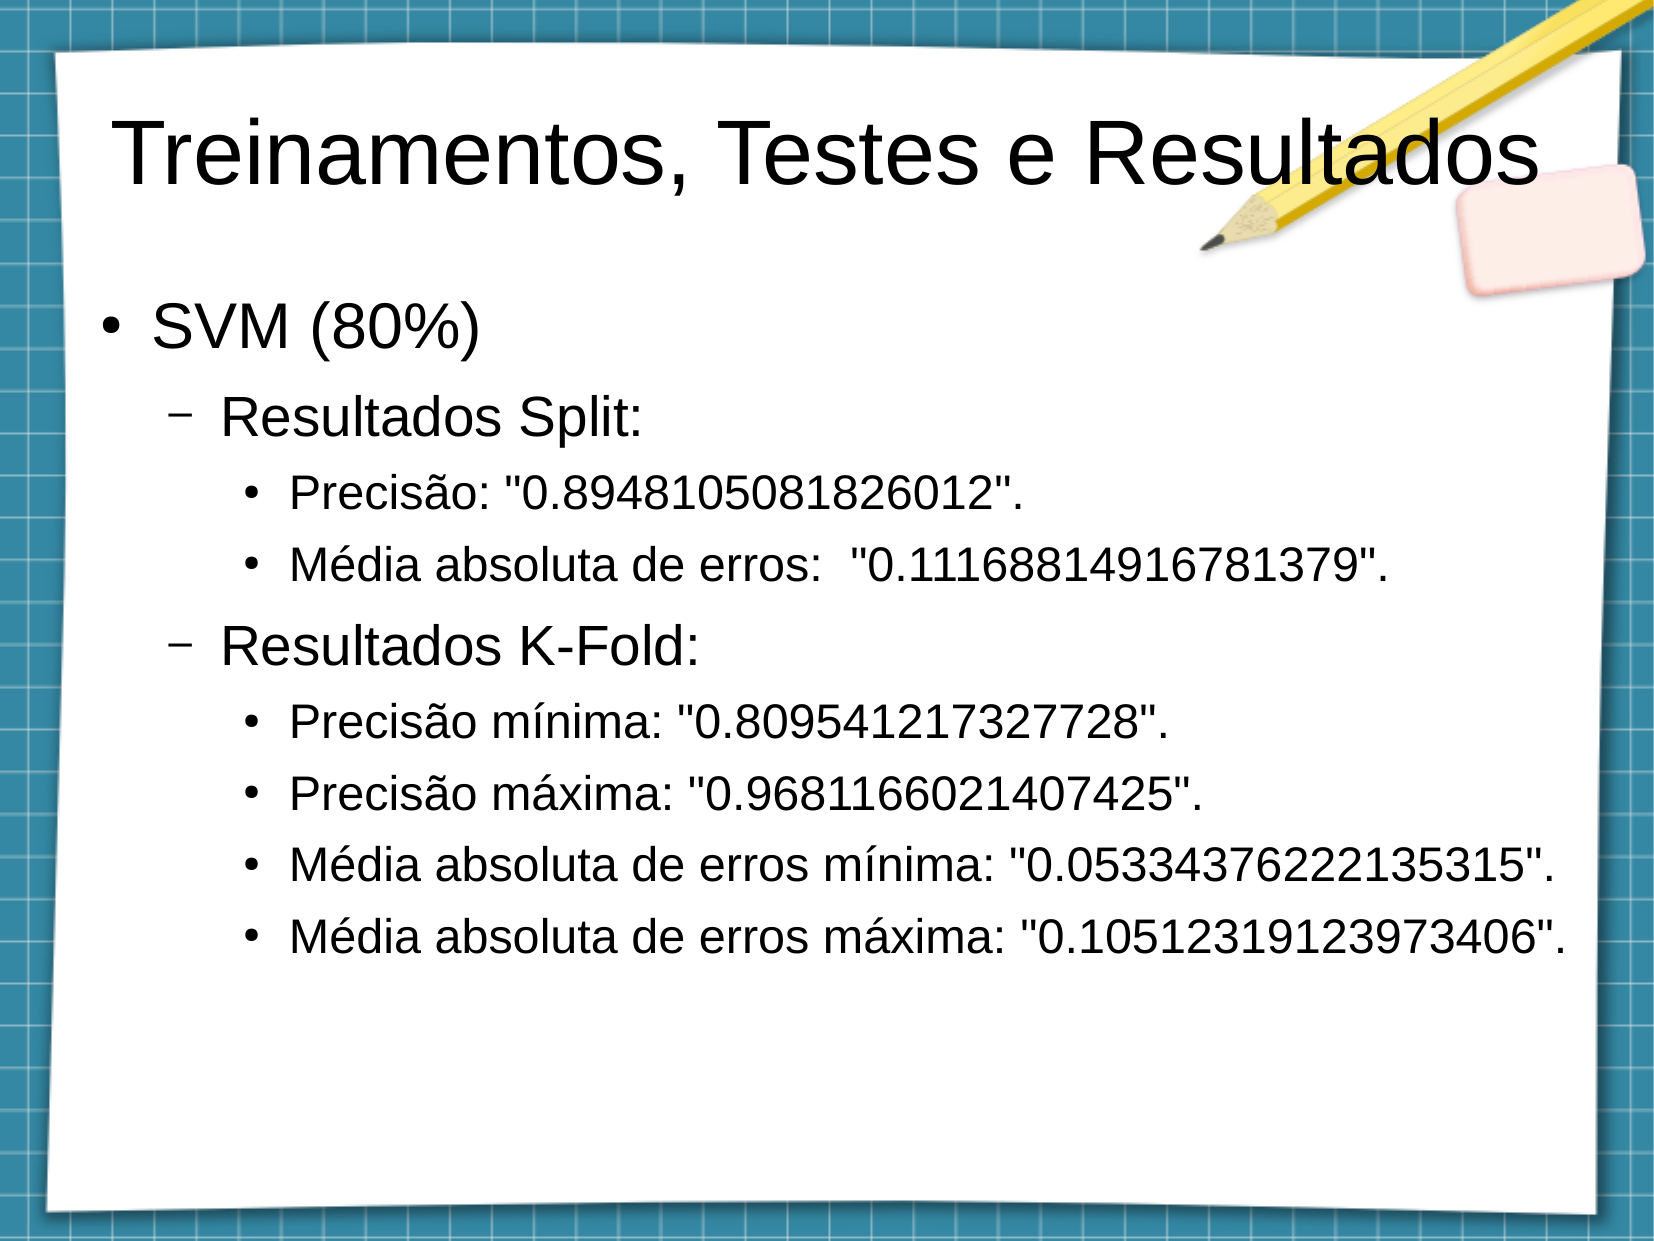

# Treinamentos, Testes e Resultados
SVM (80%)
Resultados Split:
Precisão: "0.8948105081826012".
Média absoluta de erros: "0.11168814916781379".
Resultados K-Fold:
Precisão mínima: "0.809541217327728".
Precisão máxima: "0.9681166021407425".
Média absoluta de erros mínima: "0.05334376222135315".
Média absoluta de erros máxima: "0.10512319123973406".